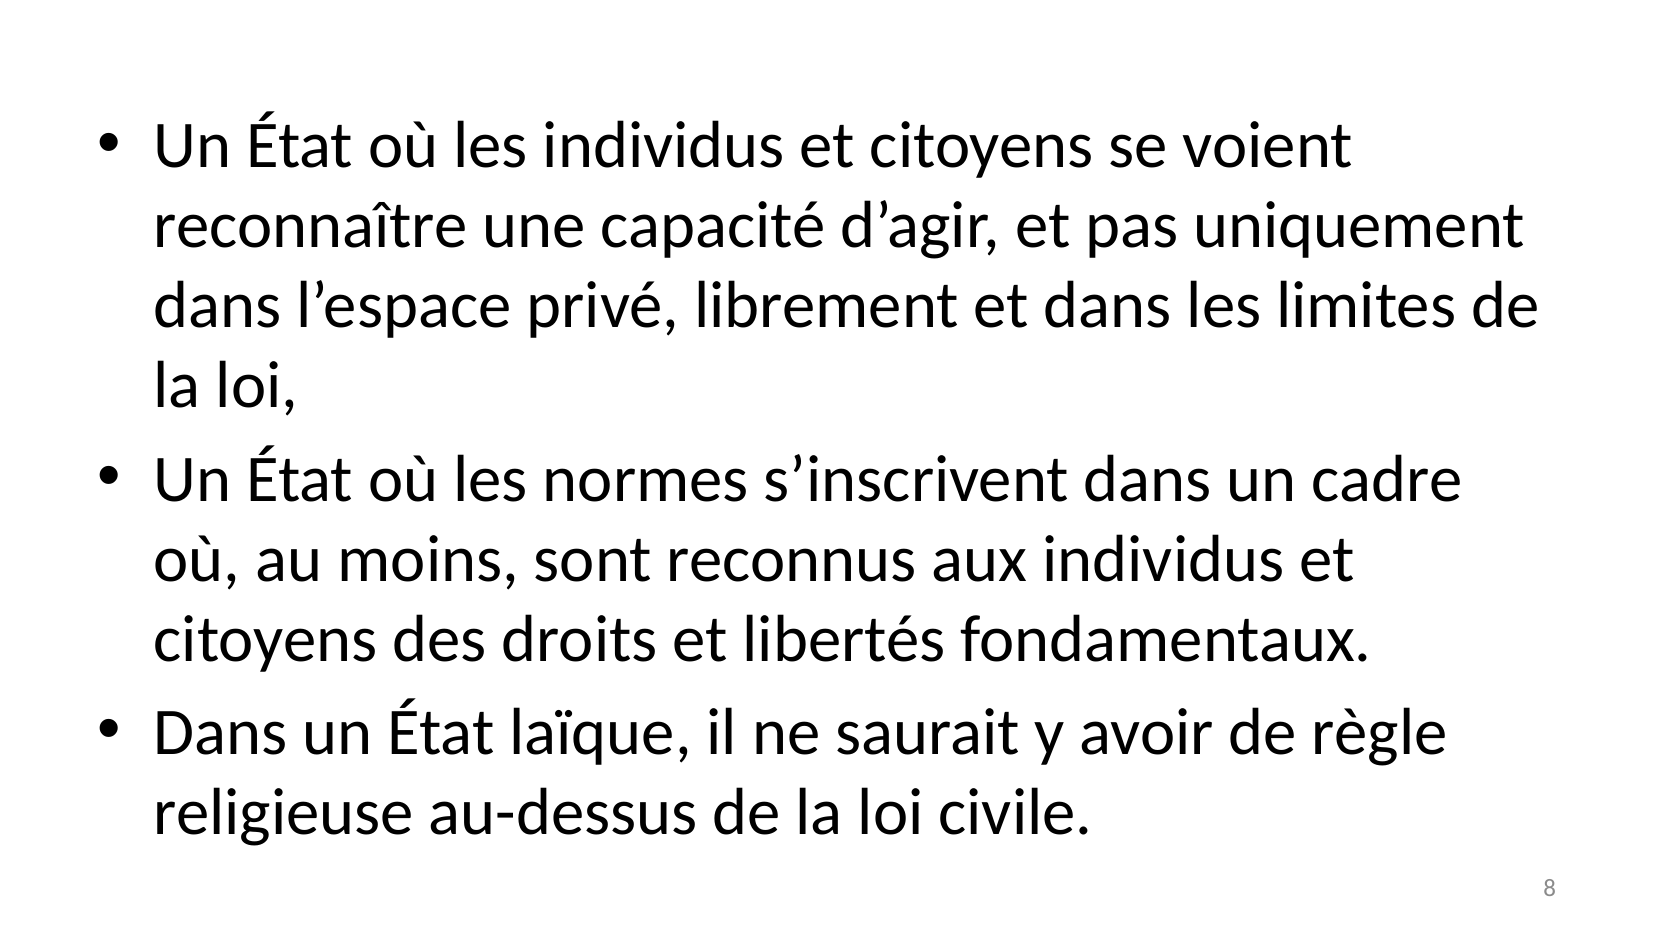

Un État où les individus et citoyens se voient reconnaître une capacité d’agir, et pas uniquement dans l’espace privé, librement et dans les limites de la loi,
Un État où les normes s’inscrivent dans un cadre où, au moins, sont reconnus aux individus et citoyens des droits et libertés fondamentaux.
Dans un État laïque, il ne saurait y avoir de règle religieuse au-dessus de la loi civile.